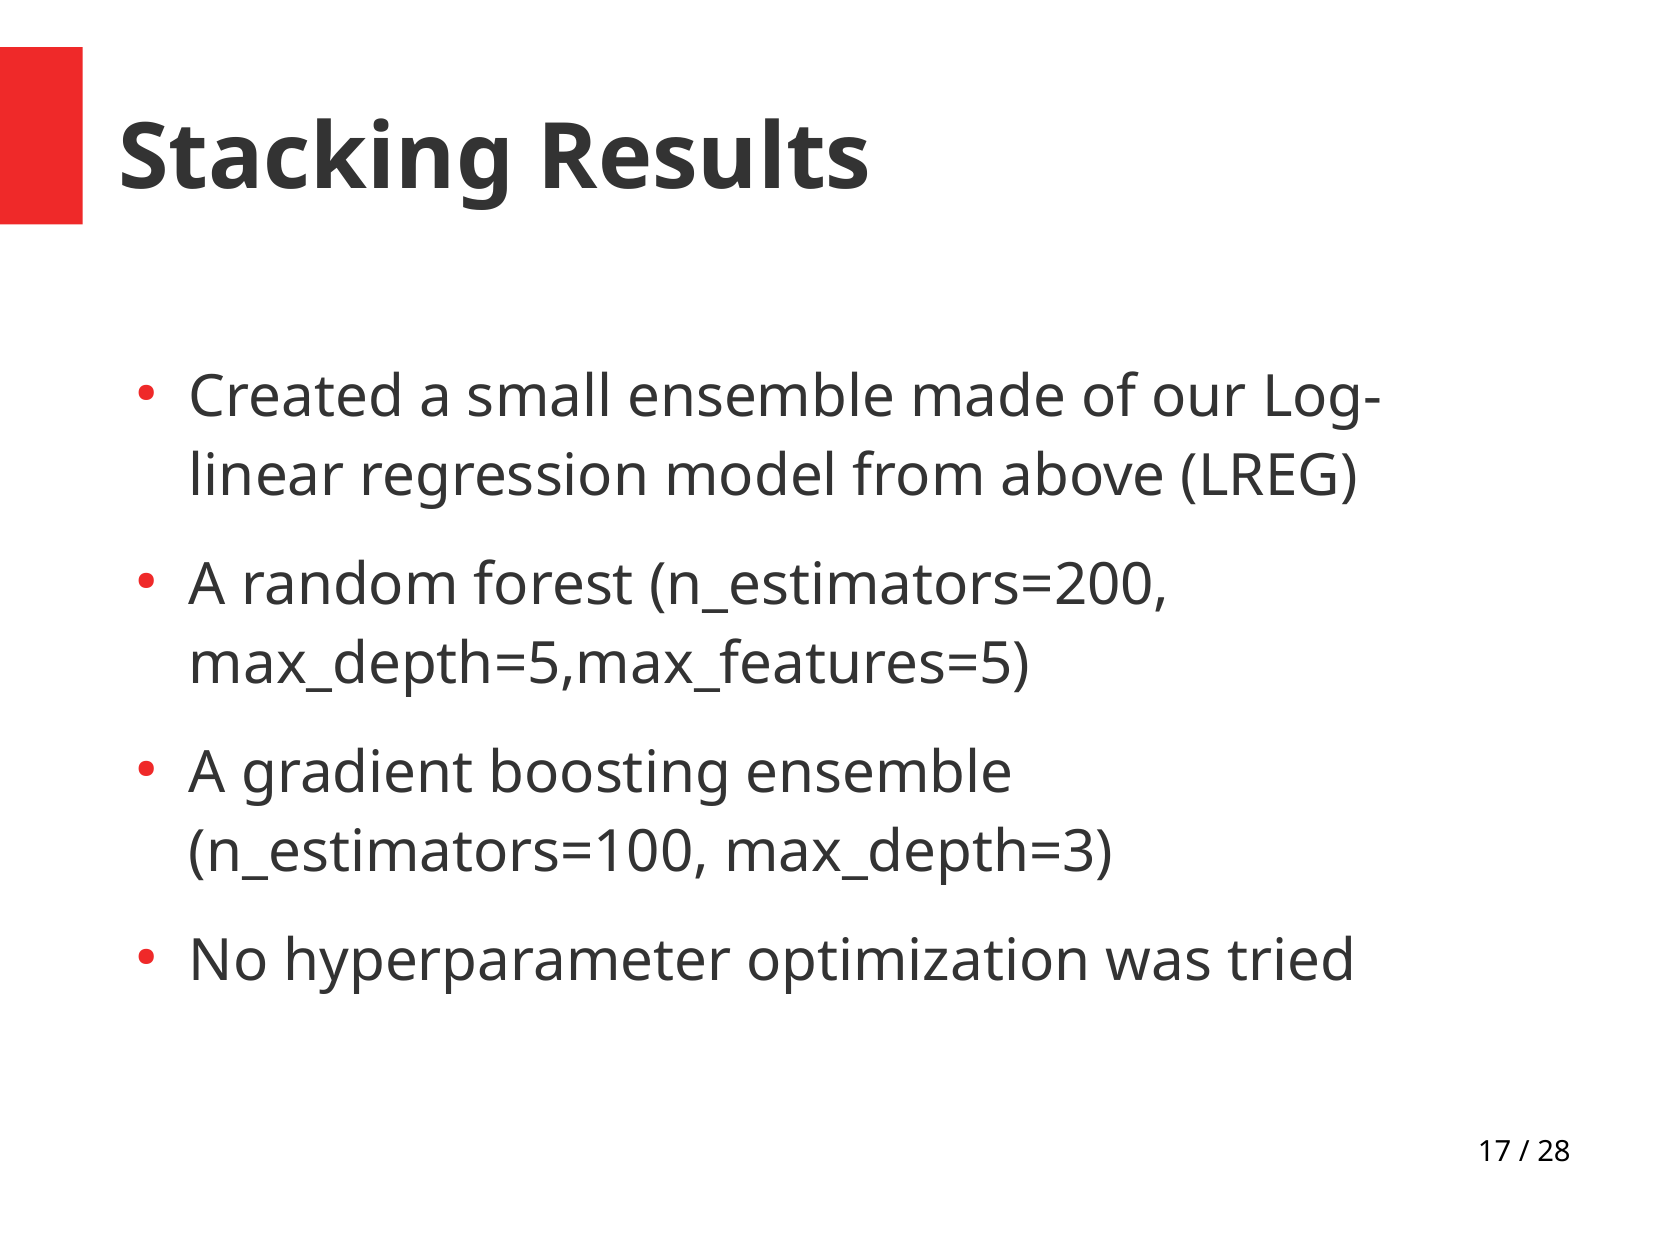

# Stacking Results
Created a small ensemble made of our Log-linear regression model from above (LREG)
A random forest (n_estimators=200, max_depth=5,max_features=5)
A gradient boosting ensemble (n_estimators=100, max_depth=3)
No hyperparameter optimization was tried
17